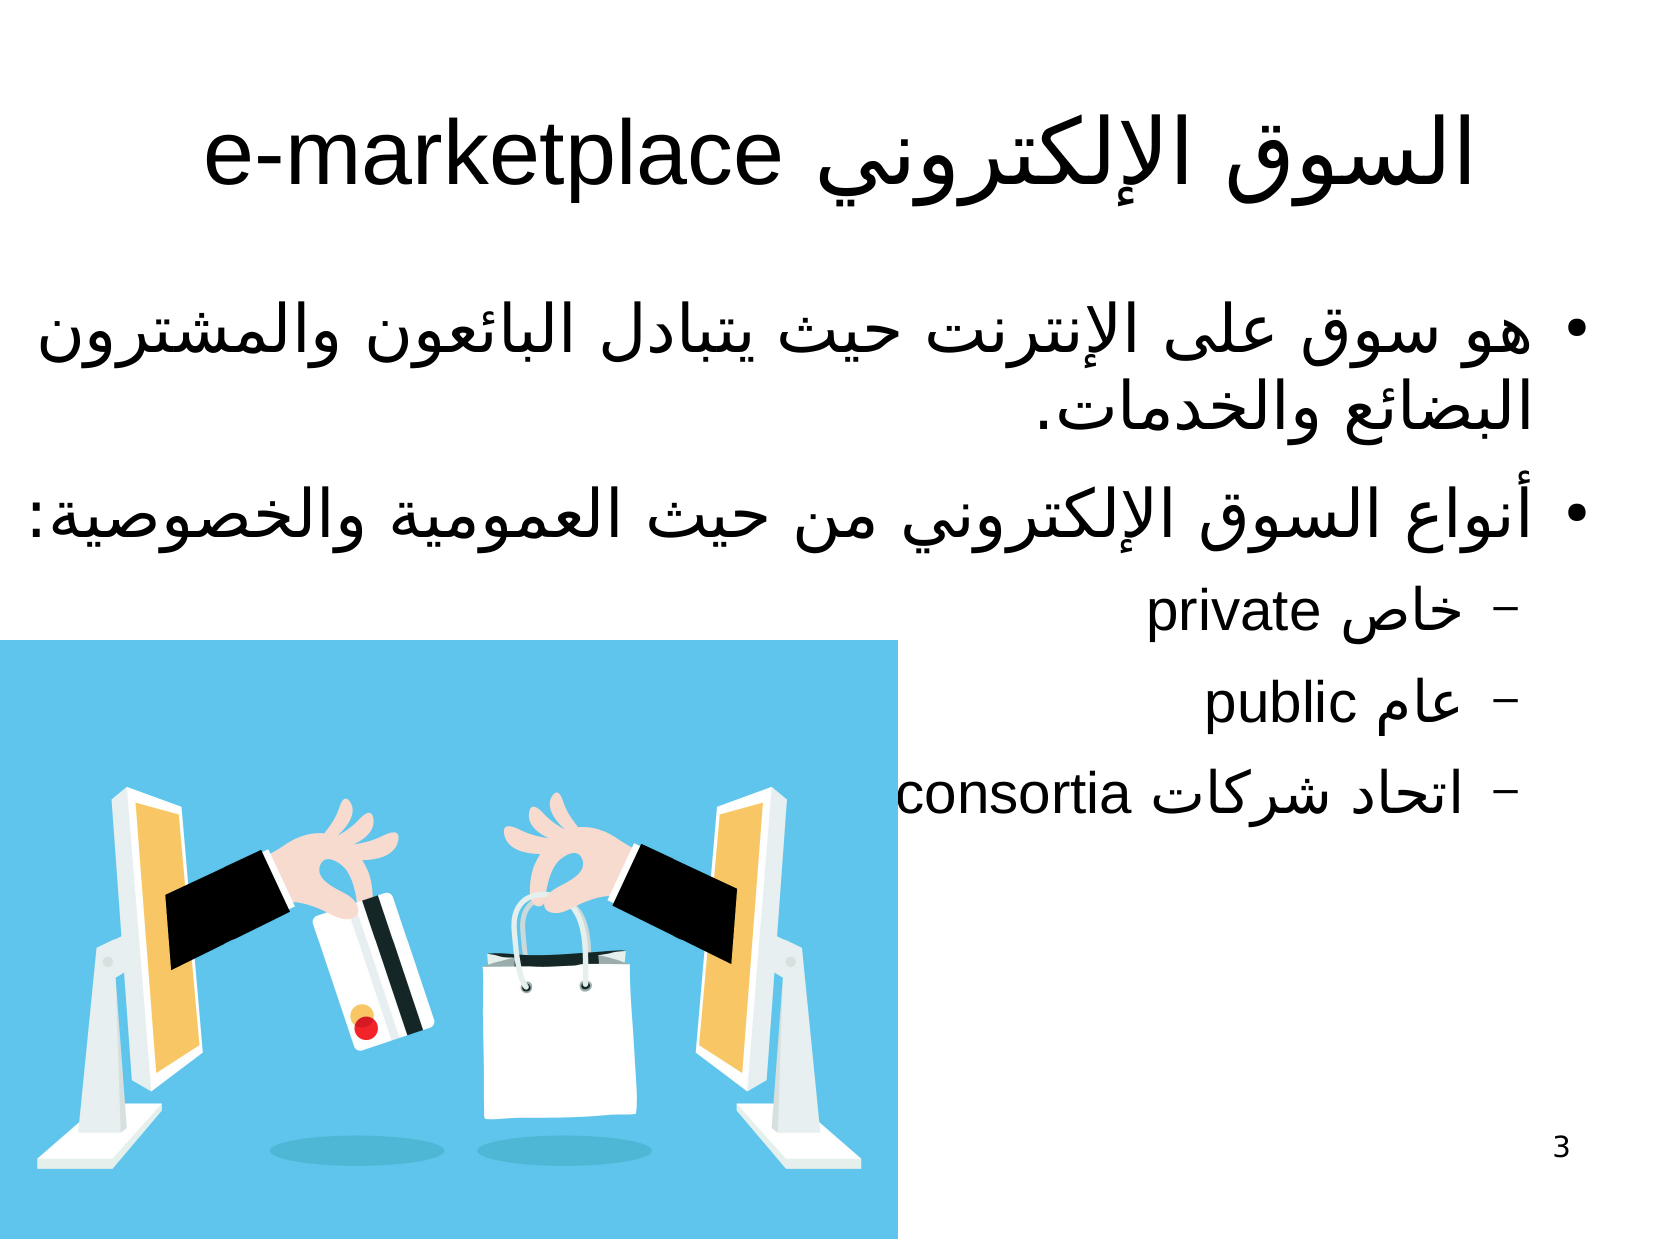

# السوق الإلكتروني e-marketplace
هو سوق على الإنترنت حيث يتبادل البائعون والمشترون البضائع والخدمات.
أنواع السوق الإلكتروني من حيث العمومية والخصوصية:
خاص private
عام public
اتحاد شركات consortia
3